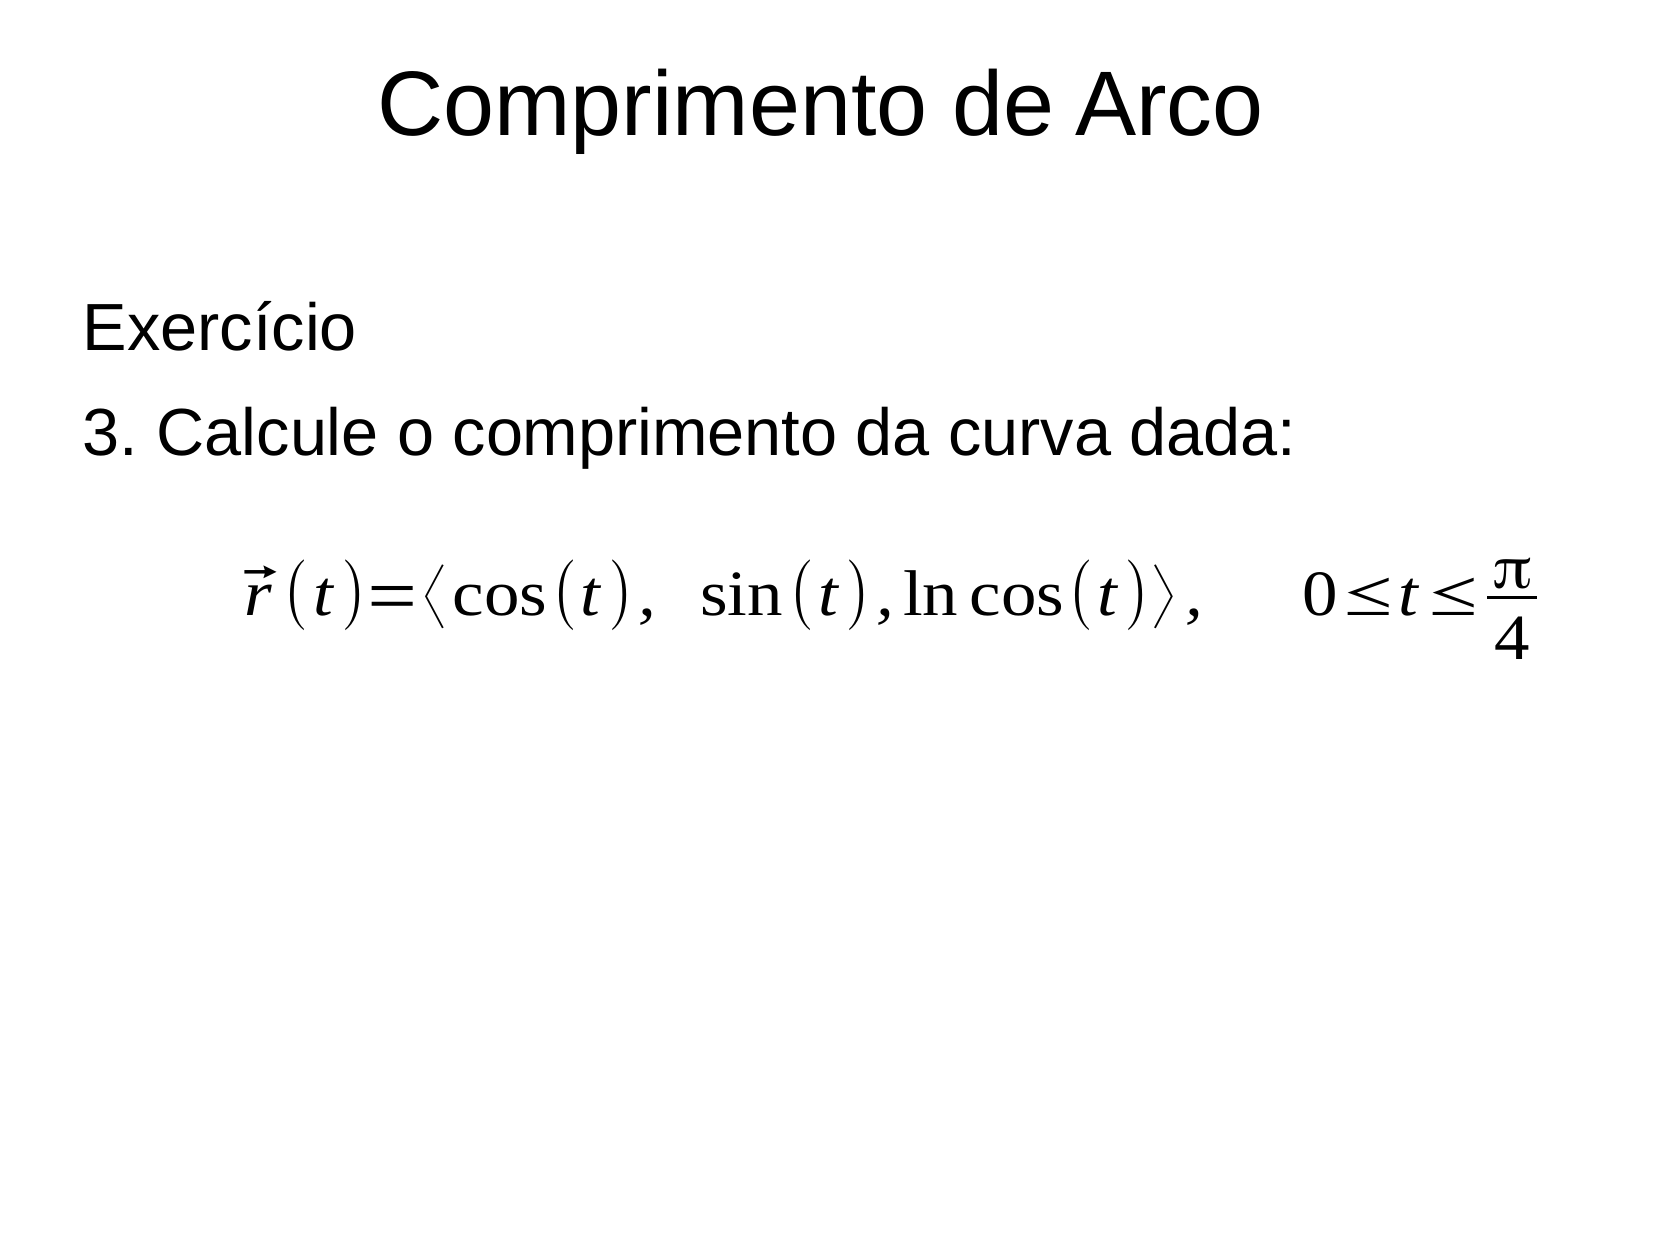

Comprimento de Arco
# Exercício
3. Calcule o comprimento da curva dada: